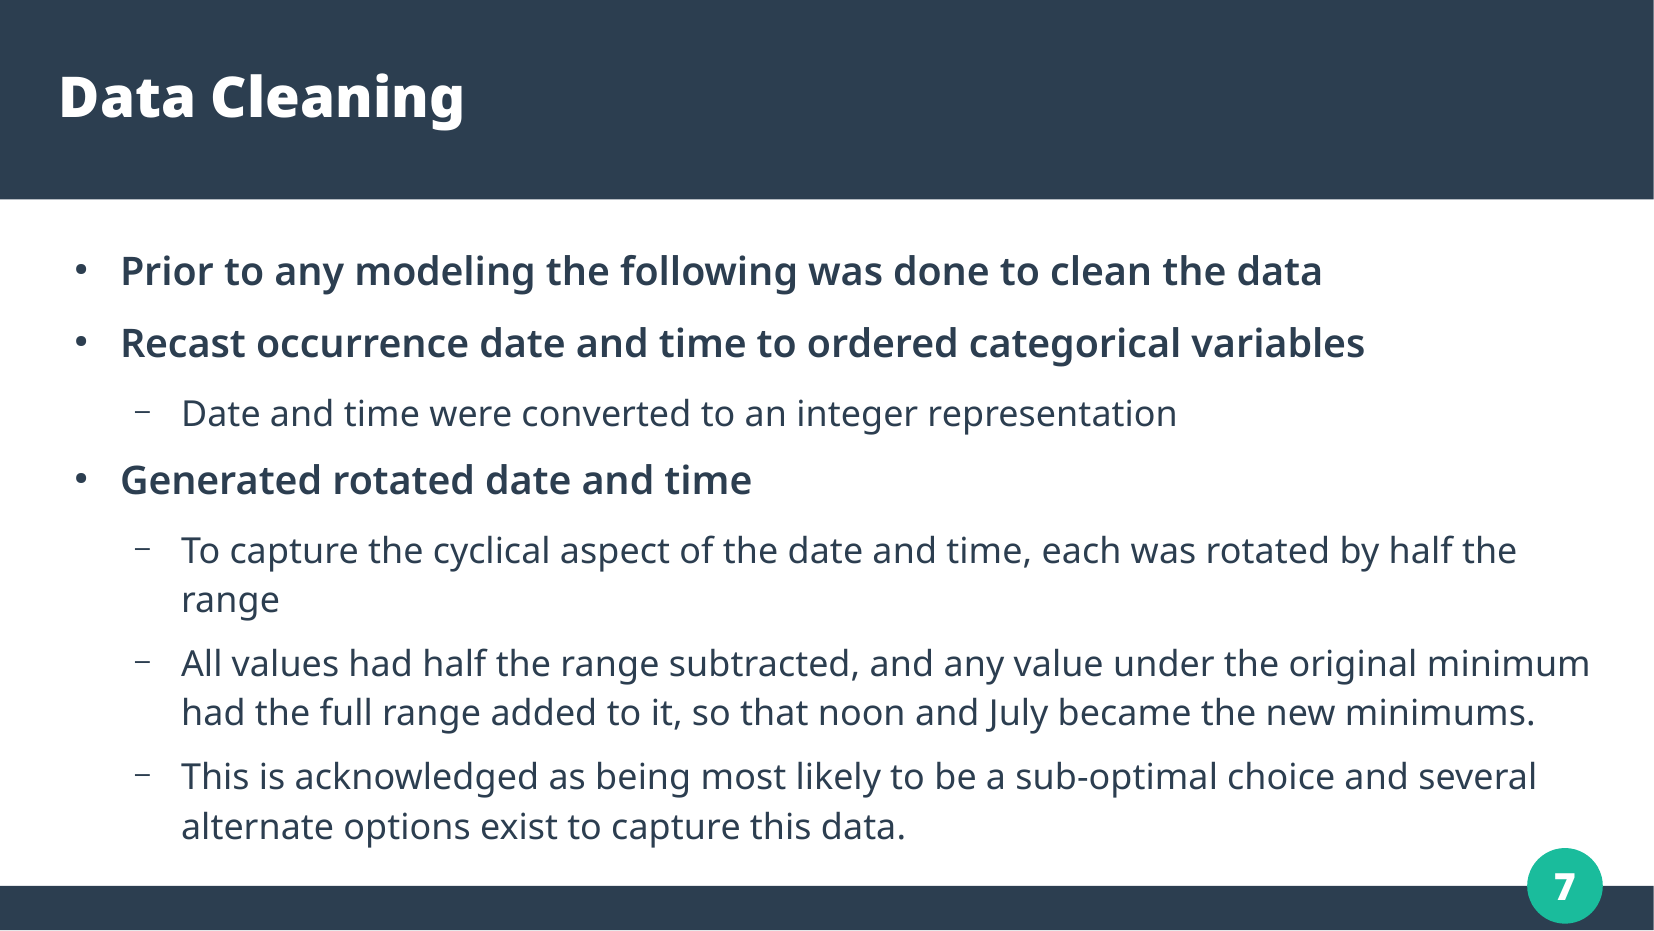

# Data Cleaning
Prior to any modeling the following was done to clean the data
Recast occurrence date and time to ordered categorical variables
Date and time were converted to an integer representation
Generated rotated date and time
To capture the cyclical aspect of the date and time, each was rotated by half the range
All values had half the range subtracted, and any value under the original minimum had the full range added to it, so that noon and July became the new minimums.
This is acknowledged as being most likely to be a sub-optimal choice and several alternate options exist to capture this data.